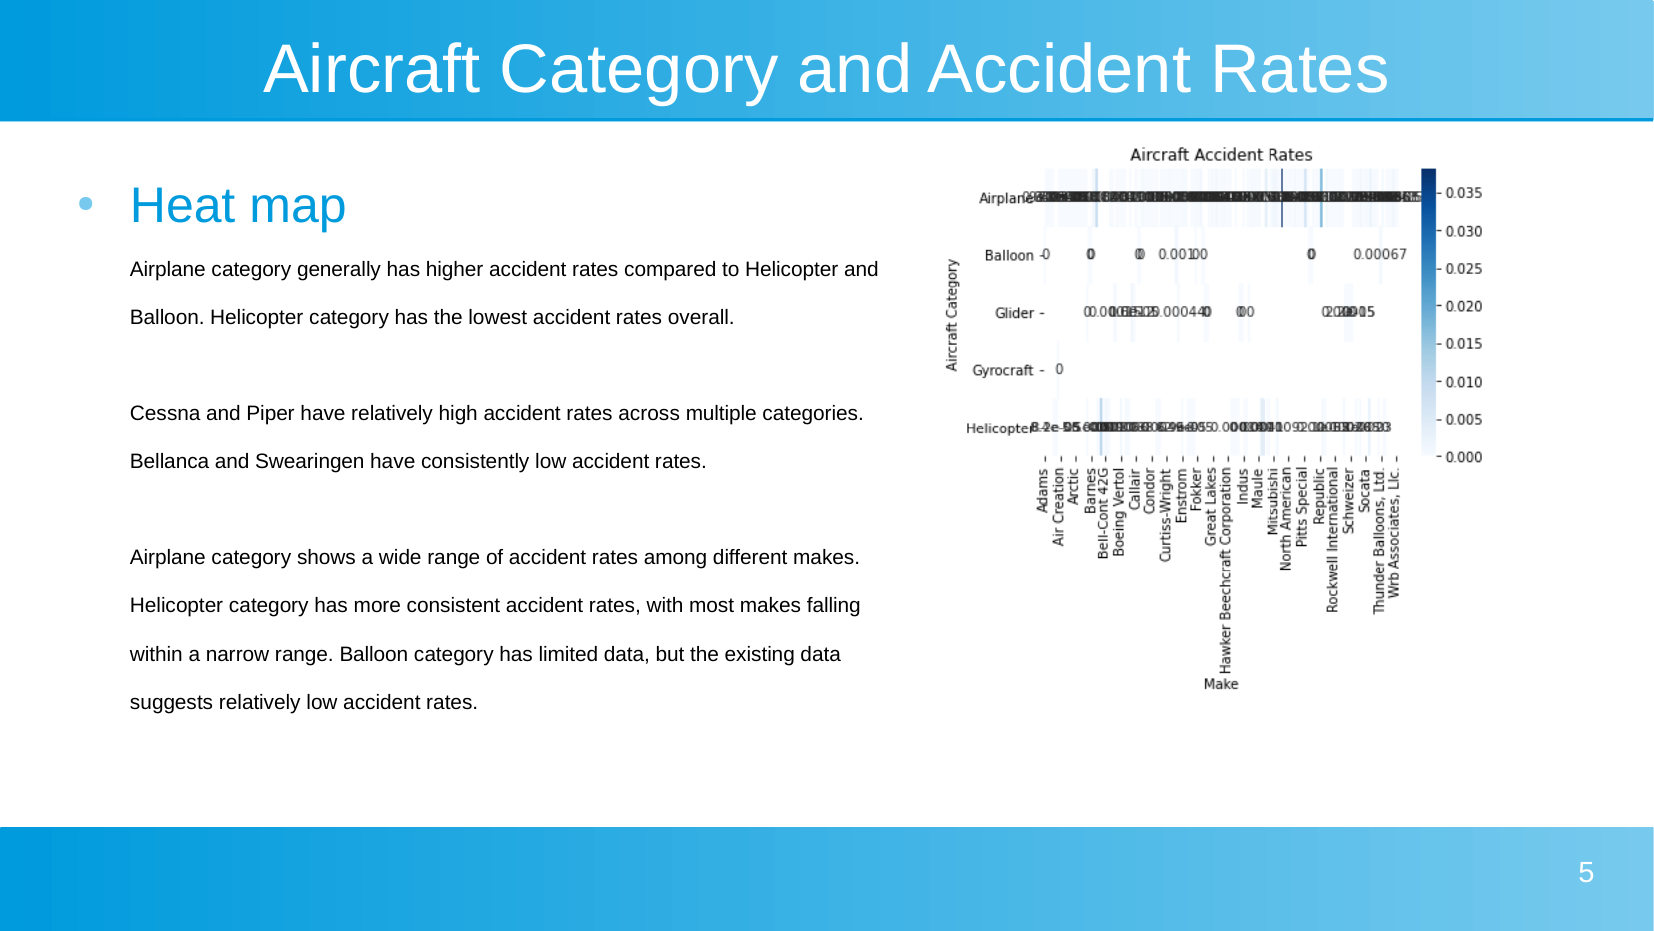

# Aircraft Category and Accident Rates
Heat map
Airplane category generally has higher accident rates compared to Helicopter and
Balloon. Helicopter category has the lowest accident rates overall.
Cessna and Piper have relatively high accident rates across multiple categories.
Bellanca and Swearingen have consistently low accident rates.
Airplane category shows a wide range of accident rates among different makes.
Helicopter category has more consistent accident rates, with most makes falling
within a narrow range. Balloon category has limited data, but the existing data
suggests relatively low accident rates.
5